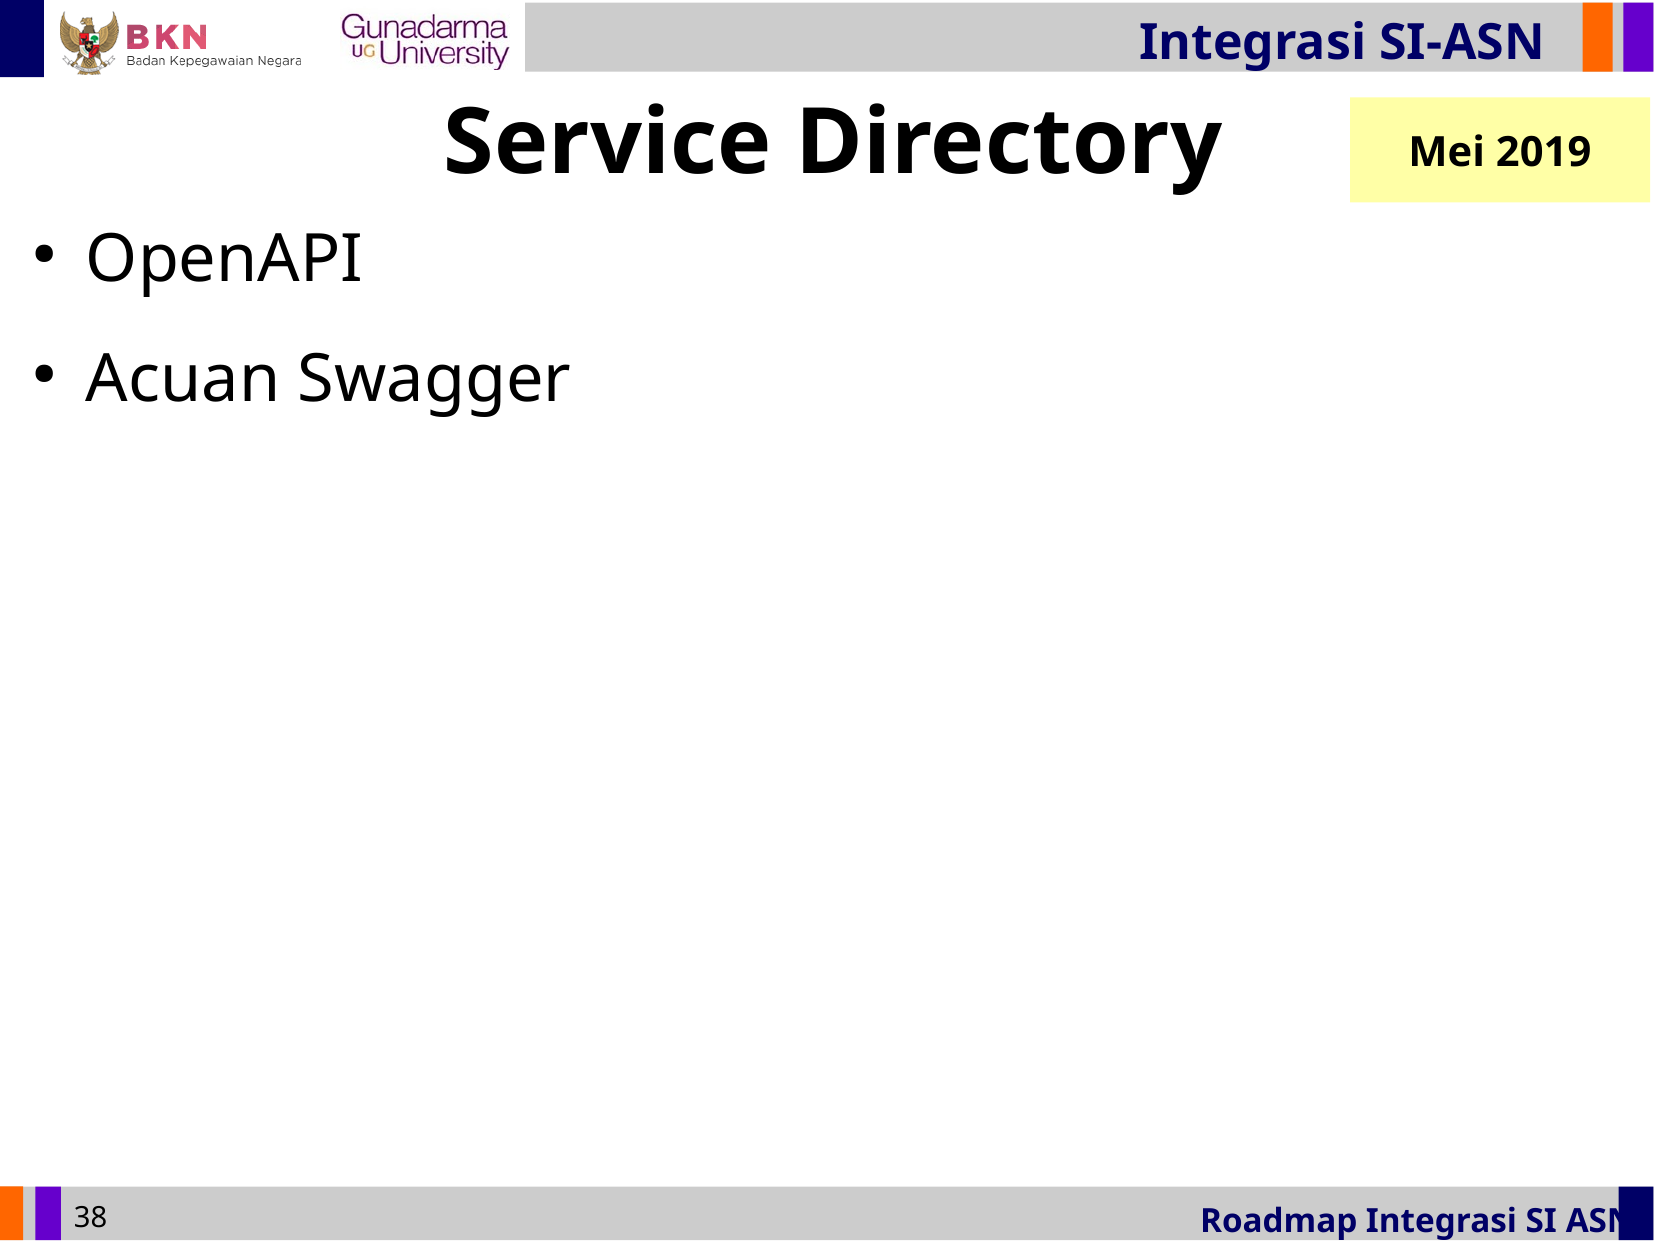

# Service Directory
Mei 2019
OpenAPI
Acuan Swagger